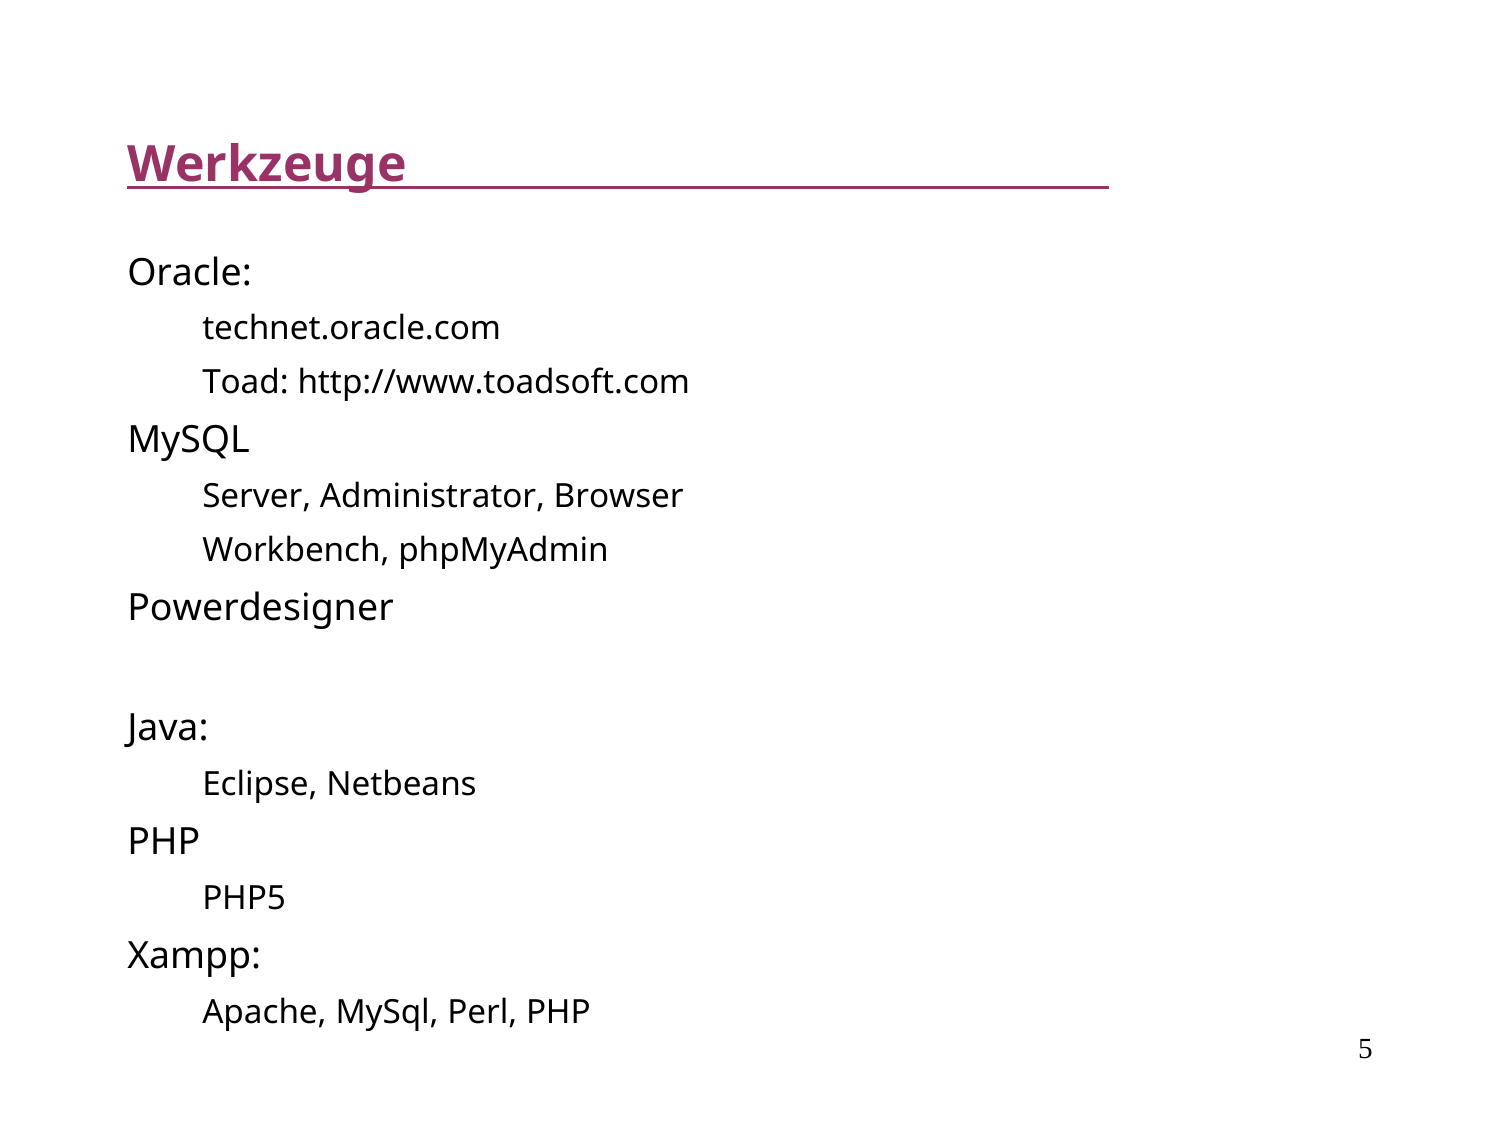

# Werkzeuge
Oracle:
technet.oracle.com
Toad: http://www.toadsoft.com
MySQL
Server, Administrator, Browser
Workbench, phpMyAdmin
Powerdesigner
Java:
Eclipse, Netbeans
PHP
PHP5
Xampp:
Apache, MySql, Perl, PHP
5